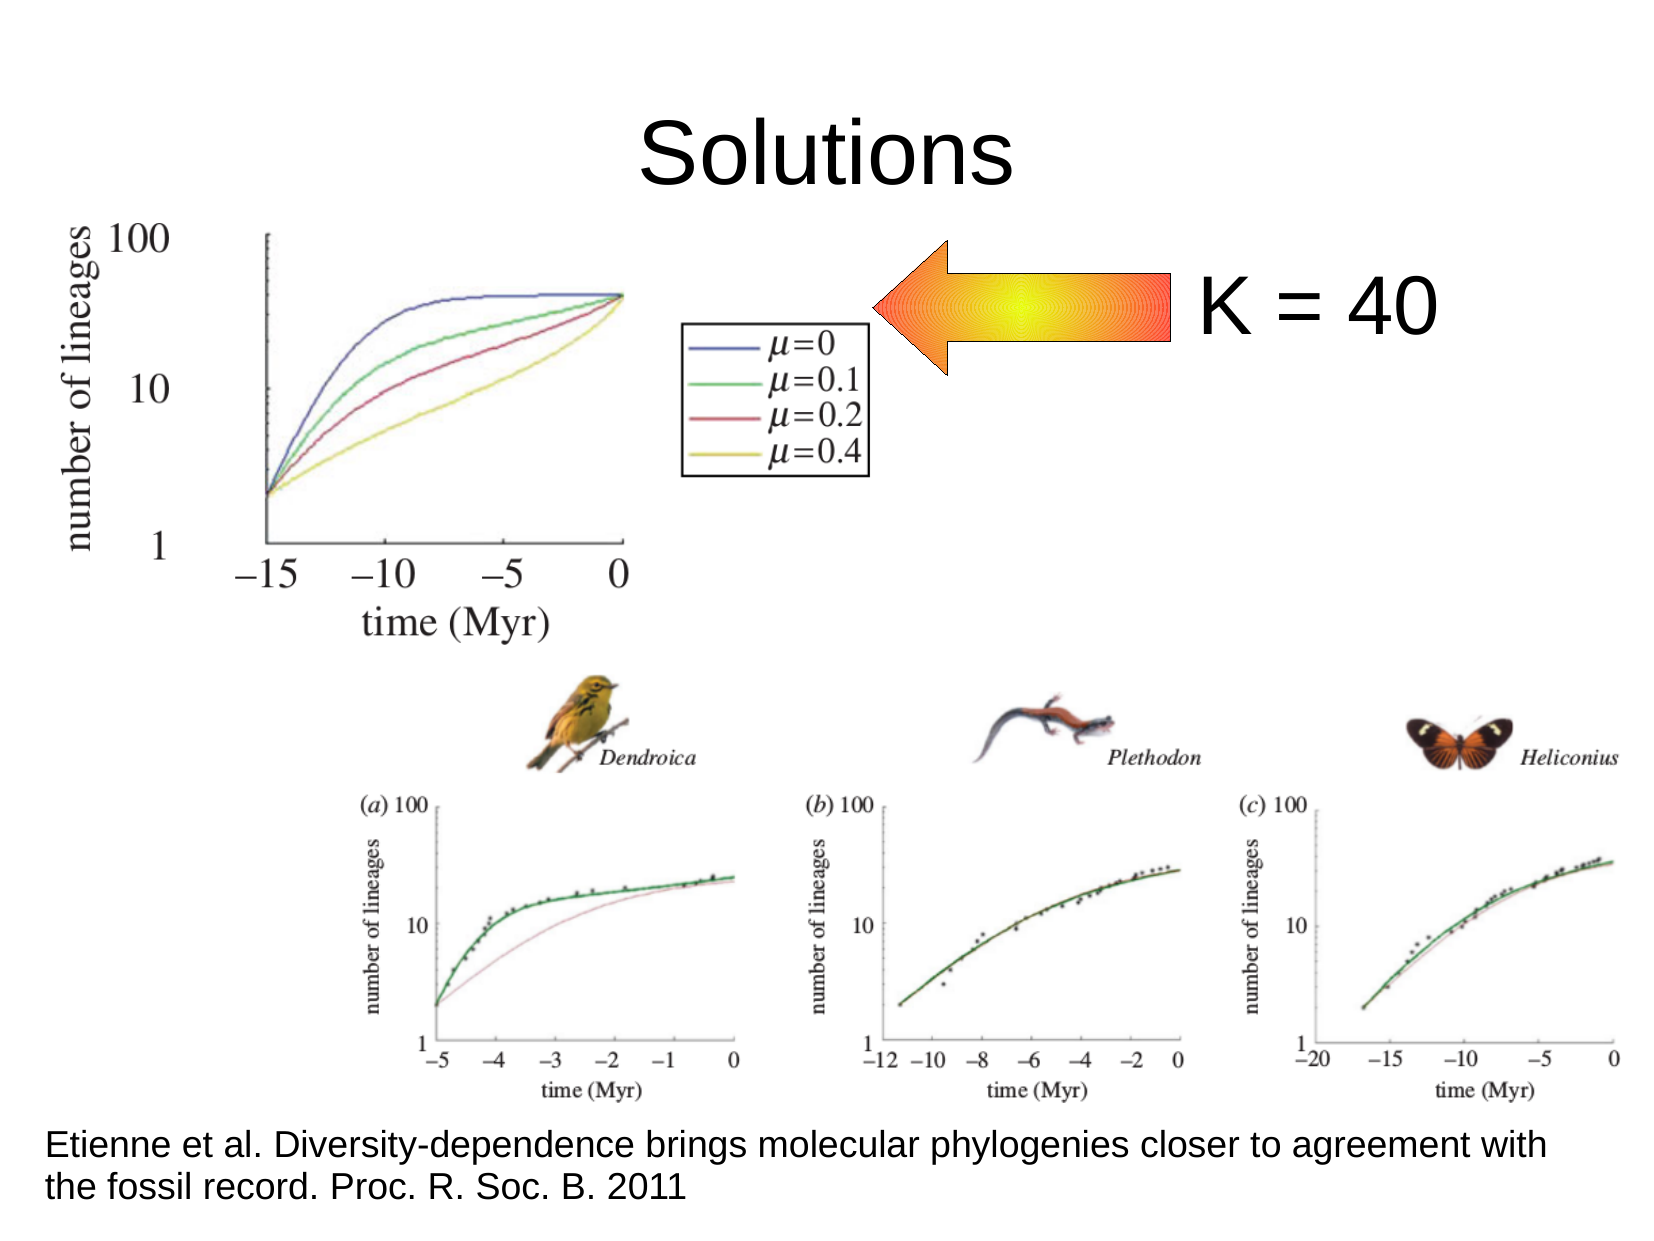

# Solutions
K = 40
Etienne et al. Diversity-dependence brings molecular phylogenies closer to agreement with the fossil record. Proc. R. Soc. B. 2011